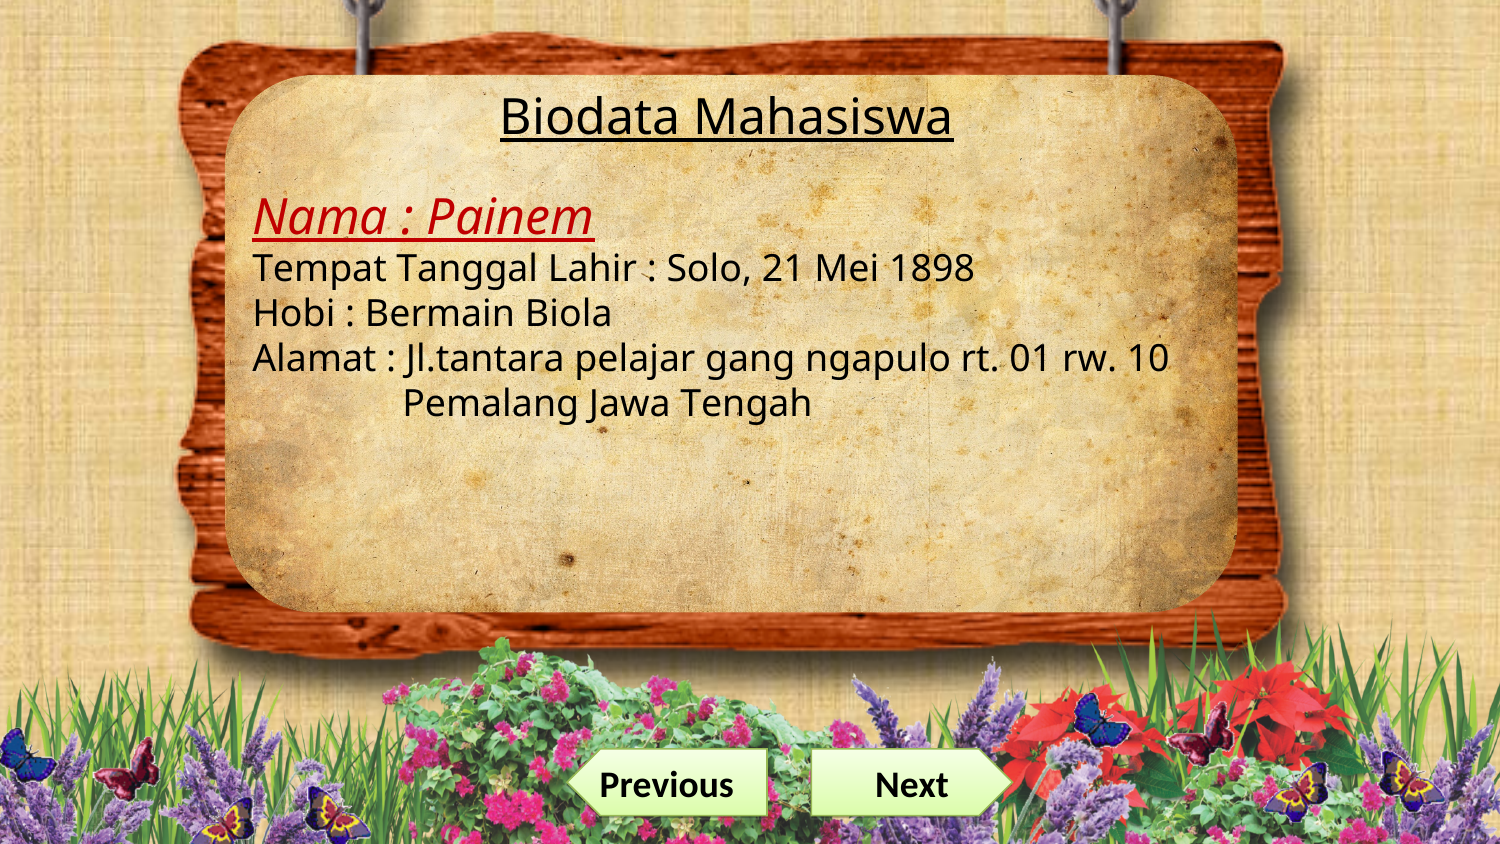

Biodata Mahasiswa
Nama : Painem
Tempat Tanggal Lahir : Solo, 21 Mei 1898
Hobi : Bermain Biola
Alamat : Jl.tantara pelajar gang ngapulo rt. 01 rw. 10
	Pemalang Jawa Tengah
Previous
Next